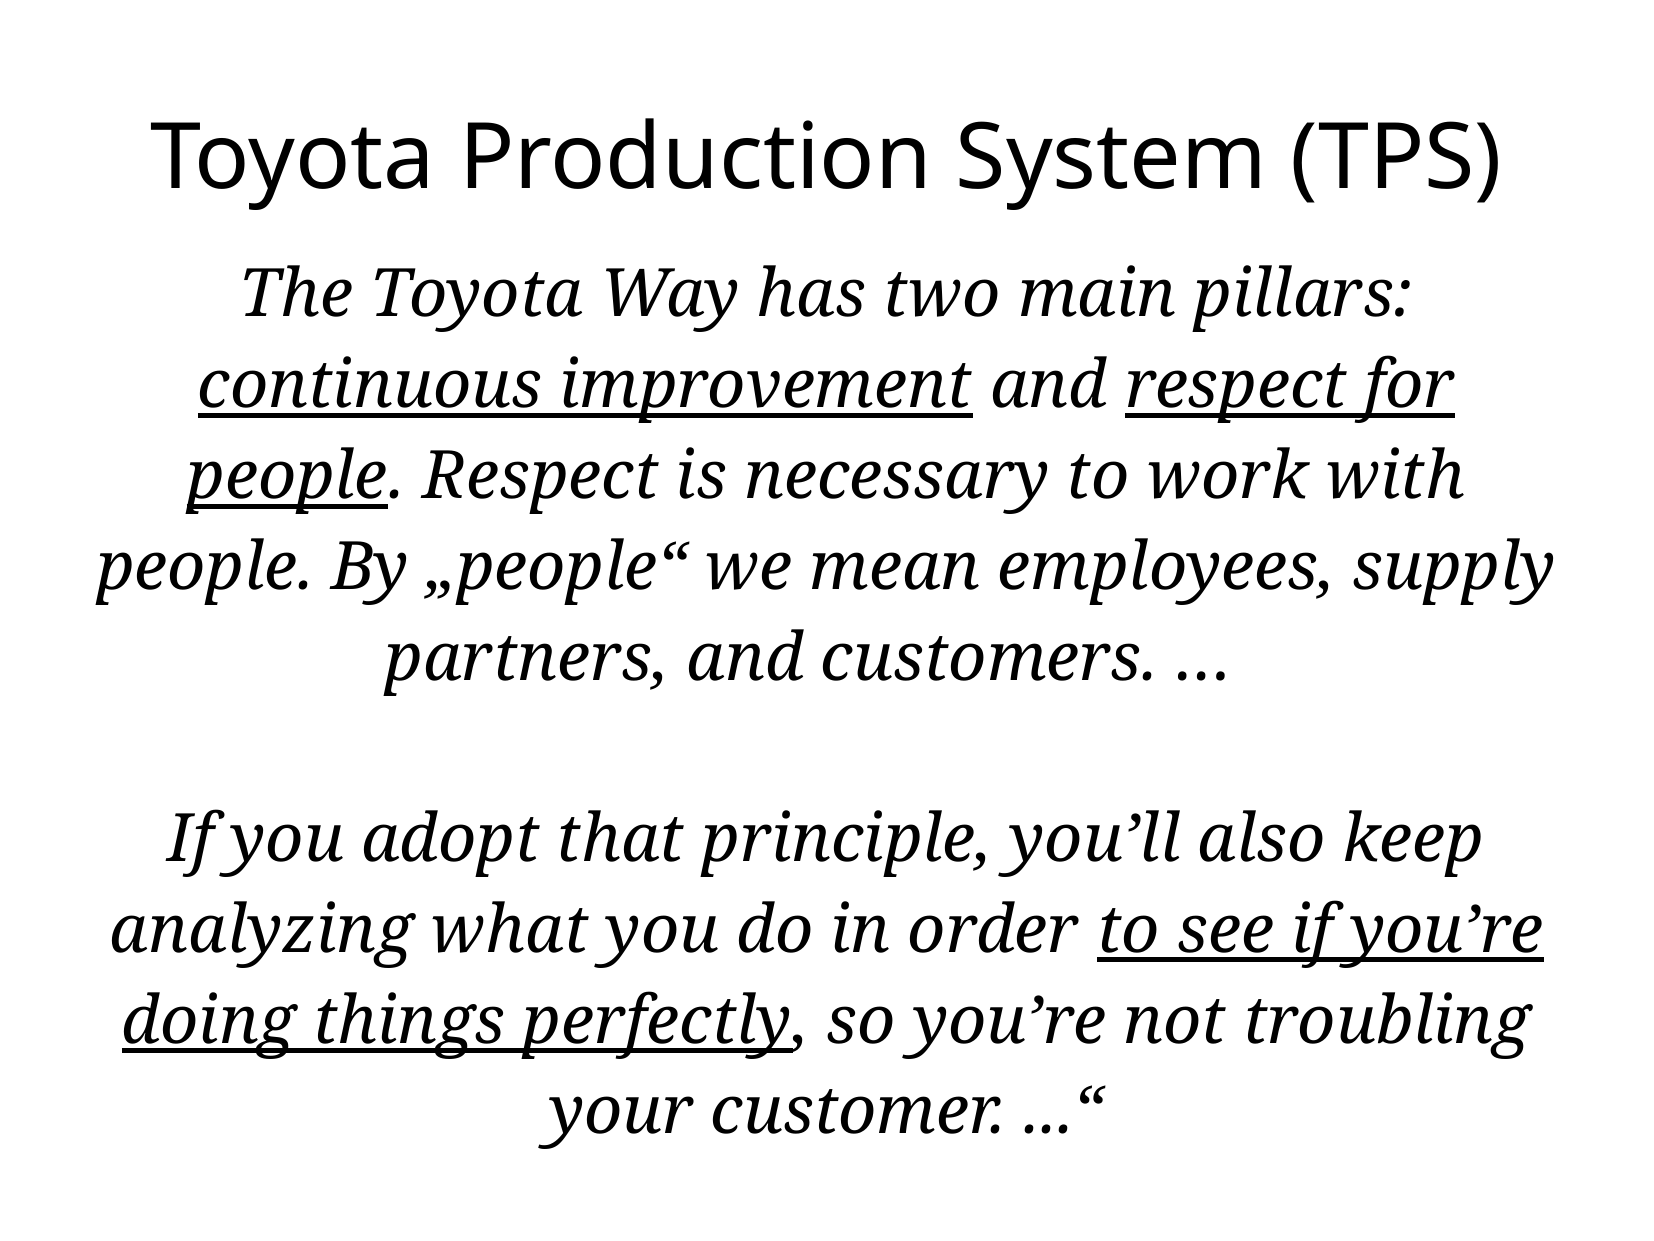

# Toyota Production System (TPS)
The Toyota Way has two main pillars: continuous improvement and respect for people. Respect is necessary to work with people. By „people“ we mean employees, supply partners, and customers. …
If you adopt that principle, you’ll also keep analyzing what you do in order to see if you’re doing things perfectly, so you’re not troubling your customer. ...“